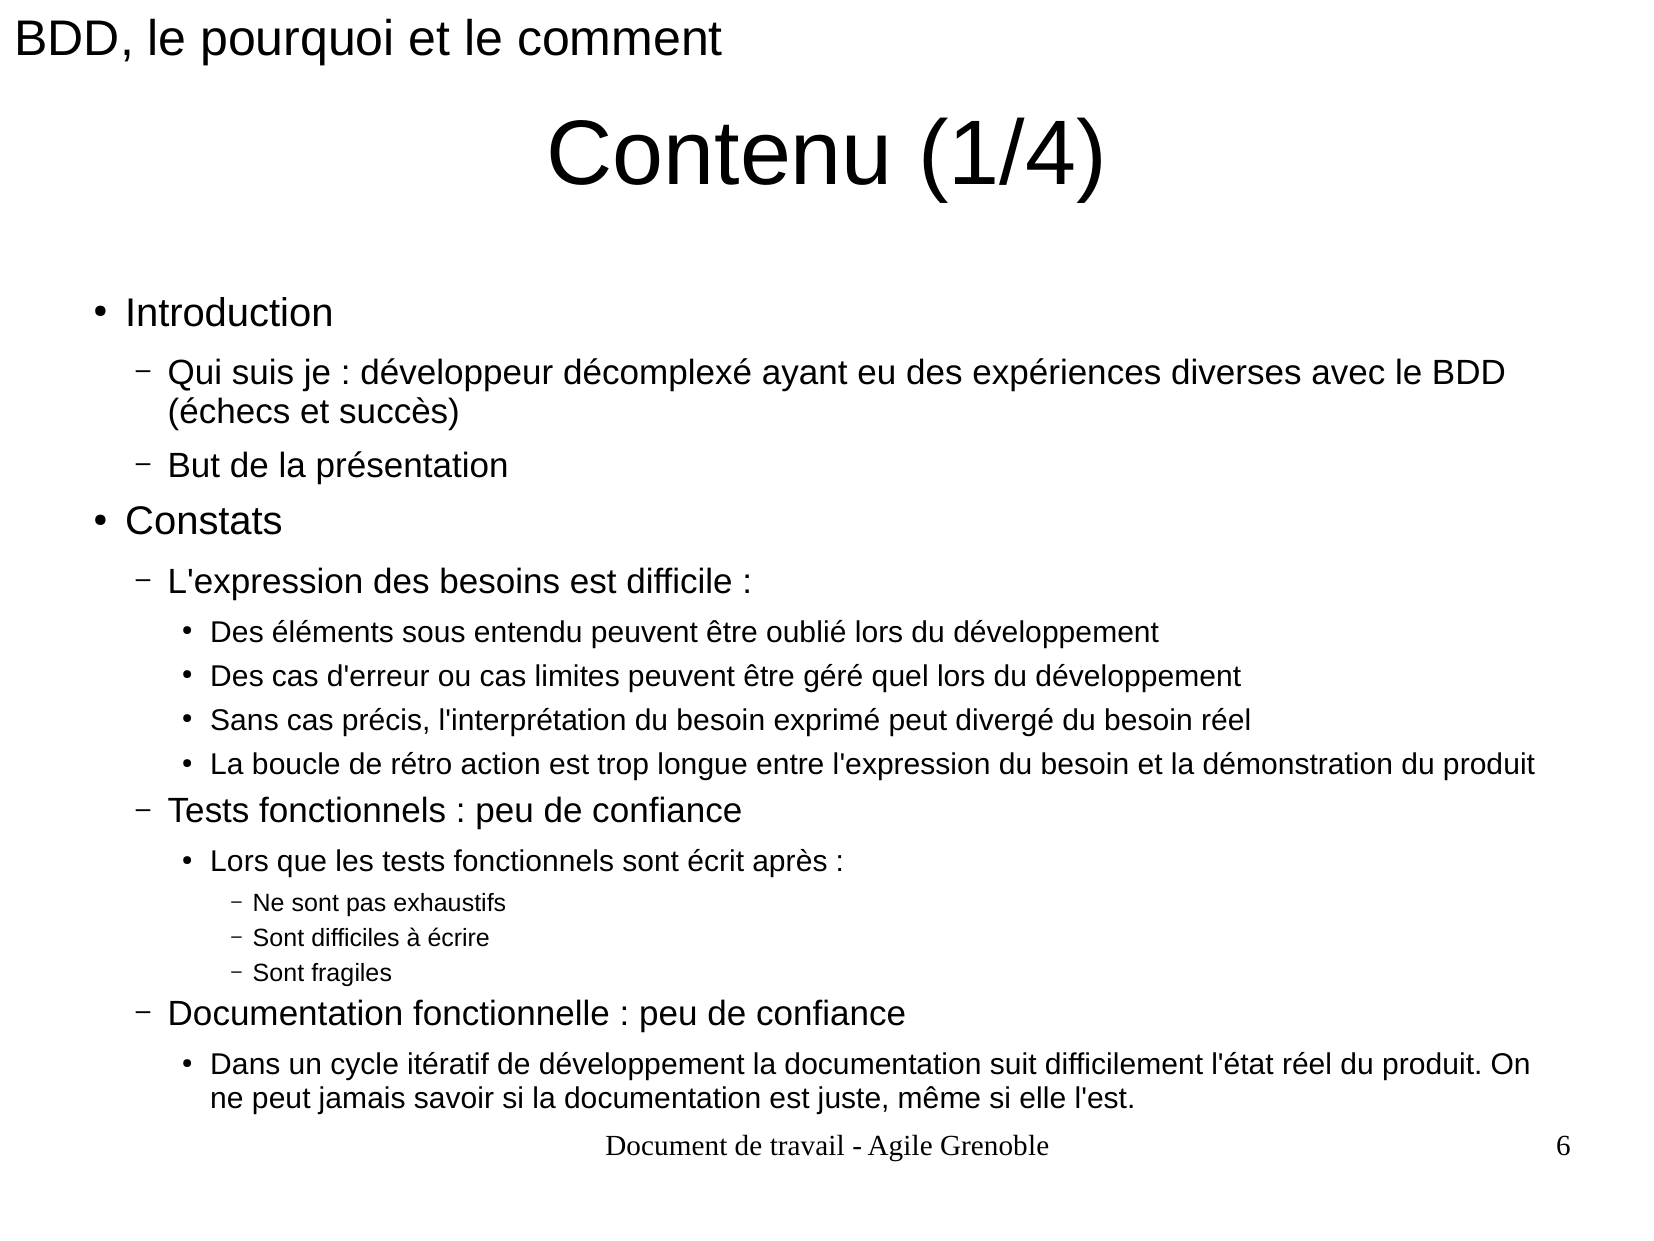

BDD, le pourquoi et le comment
# Contenu (1/4)
Introduction
Qui suis je : développeur décomplexé ayant eu des expériences diverses avec le BDD (échecs et succès)
But de la présentation
Constats
L'expression des besoins est difficile :
Des éléments sous entendu peuvent être oublié lors du développement
Des cas d'erreur ou cas limites peuvent être géré quel lors du développement
Sans cas précis, l'interprétation du besoin exprimé peut divergé du besoin réel
La boucle de rétro action est trop longue entre l'expression du besoin et la démonstration du produit
Tests fonctionnels : peu de confiance
Lors que les tests fonctionnels sont écrit après :
Ne sont pas exhaustifs
Sont difficiles à écrire
Sont fragiles
Documentation fonctionnelle : peu de confiance
Dans un cycle itératif de développement la documentation suit difficilement l'état réel du produit. On ne peut jamais savoir si la documentation est juste, même si elle l'est.
Document de travail - Agile Grenoble
6